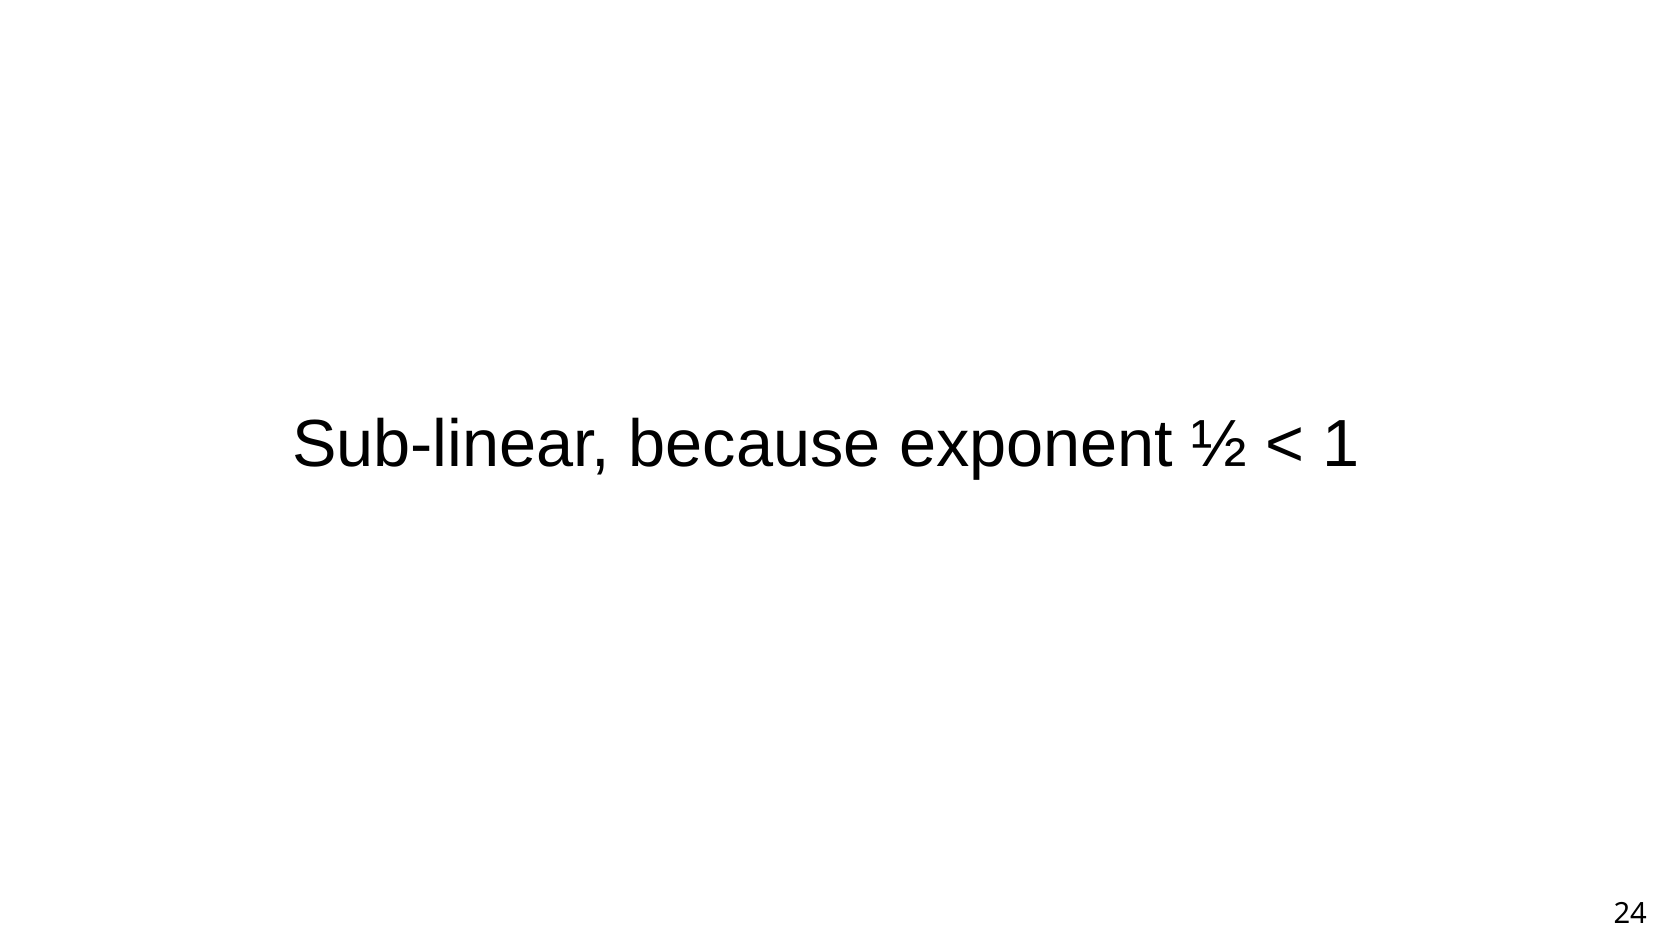

# Sub-linear, because exponent ½ < 1
24